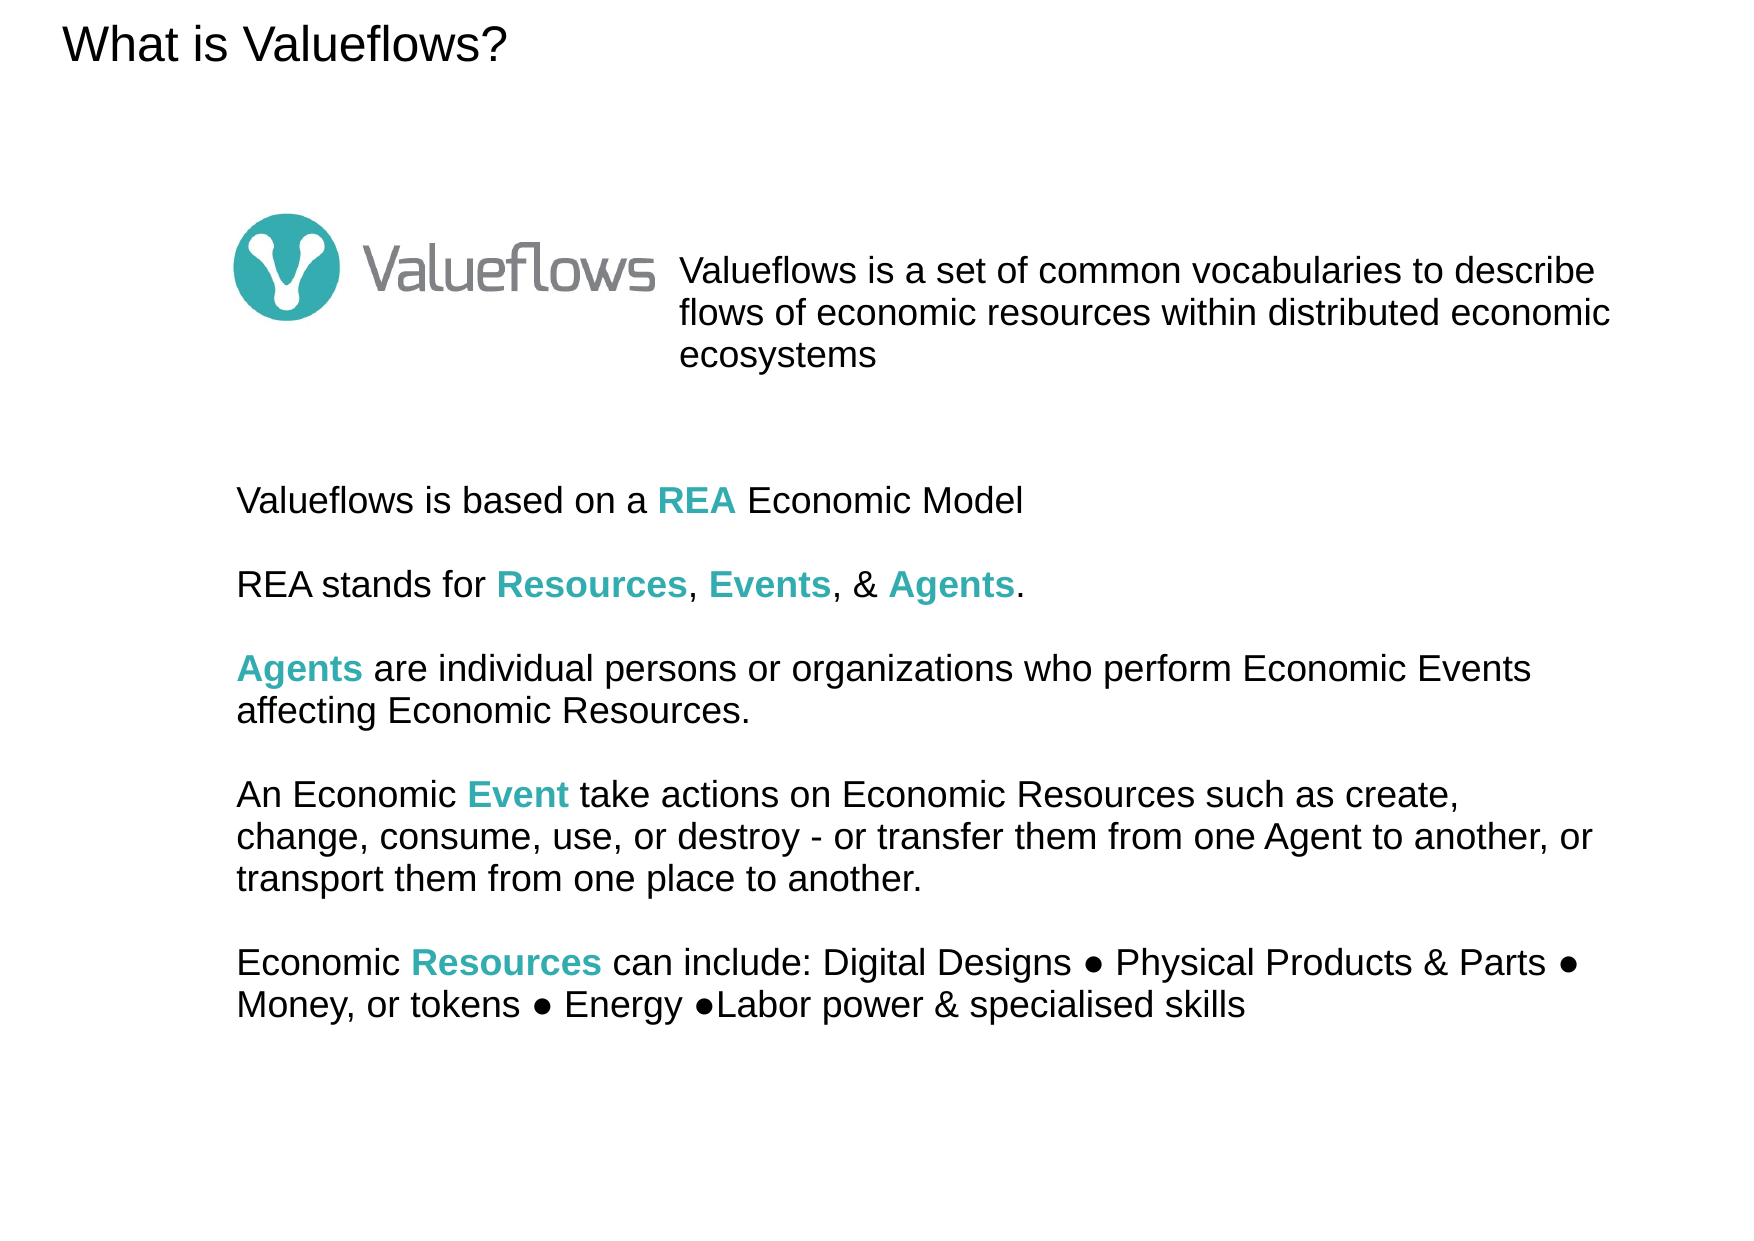

What is Valueflows?
Valueflows is a set of common vocabularies to describe flows of economic resources within distributed economic ecosystems
Valueflows is based on a REA Economic Model
REA stands for Resources, Events, & Agents.
Agents are individual persons or organizations who perform Economic Events
affecting Economic Resources.
An Economic Event take actions on Economic Resources such as create, change, consume, use, or destroy - or transfer them from one Agent to another, or
transport them from one place to another.
Economic Resources can include: Digital Designs ● Physical Products & Parts ● Money, or tokens ● Energy ●Labor power & specialised skills